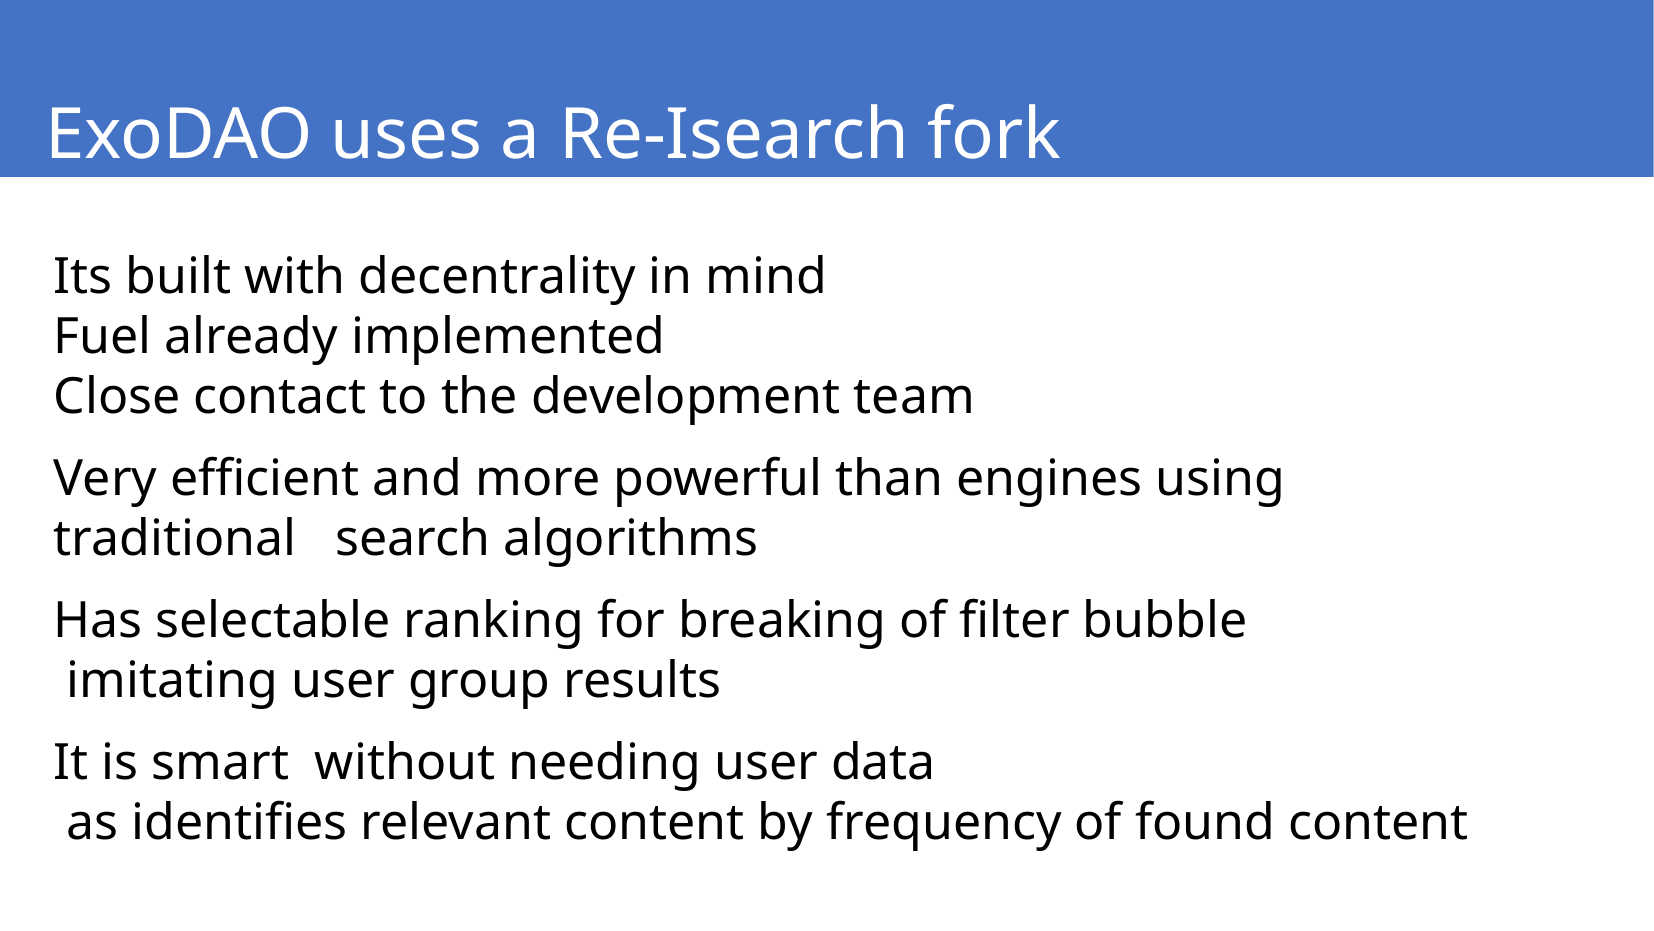

ExoDAO uses a Re-Isearch fork
# Its built with decentrality in mind Fuel already implemented Close contact to the development team
Very efficient and more powerful than engines using traditional search algorithms
Has selectable ranking for breaking of filter bubble
 imitating user group results
It is smart without needing user data
 as identifies relevant content by frequency of found content